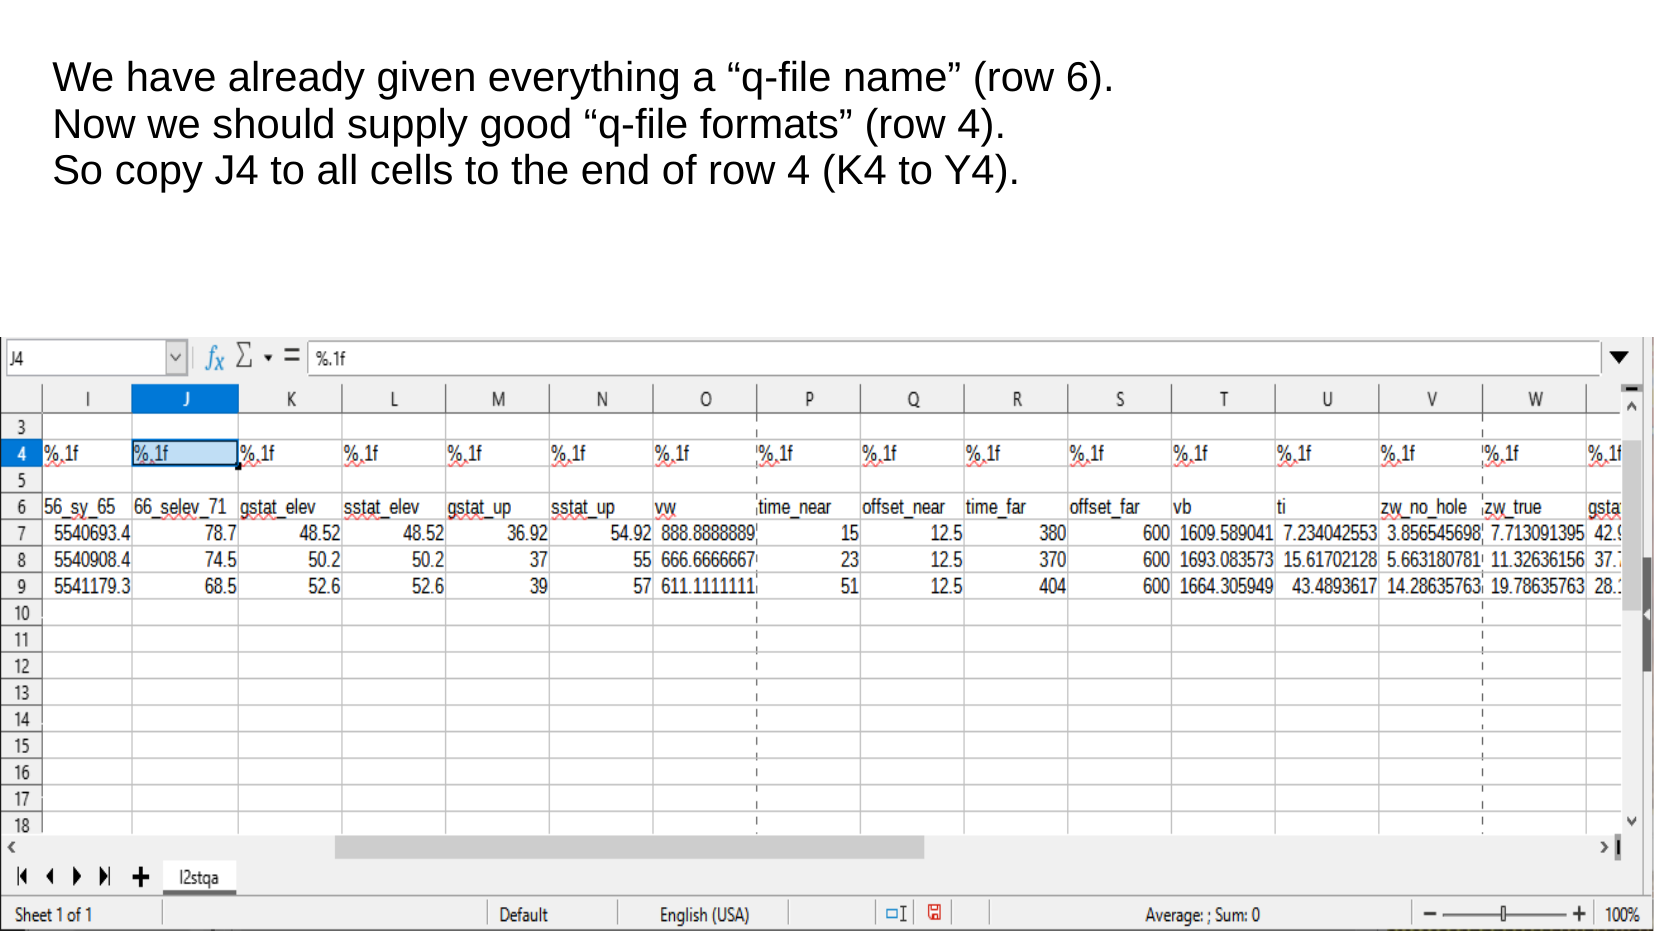

We have already given everything a “q-file name” (row 6).
Now we should supply good “q-file formats” (row 4).
So copy J4 to all cells to the end of row 4 (K4 to Y4).